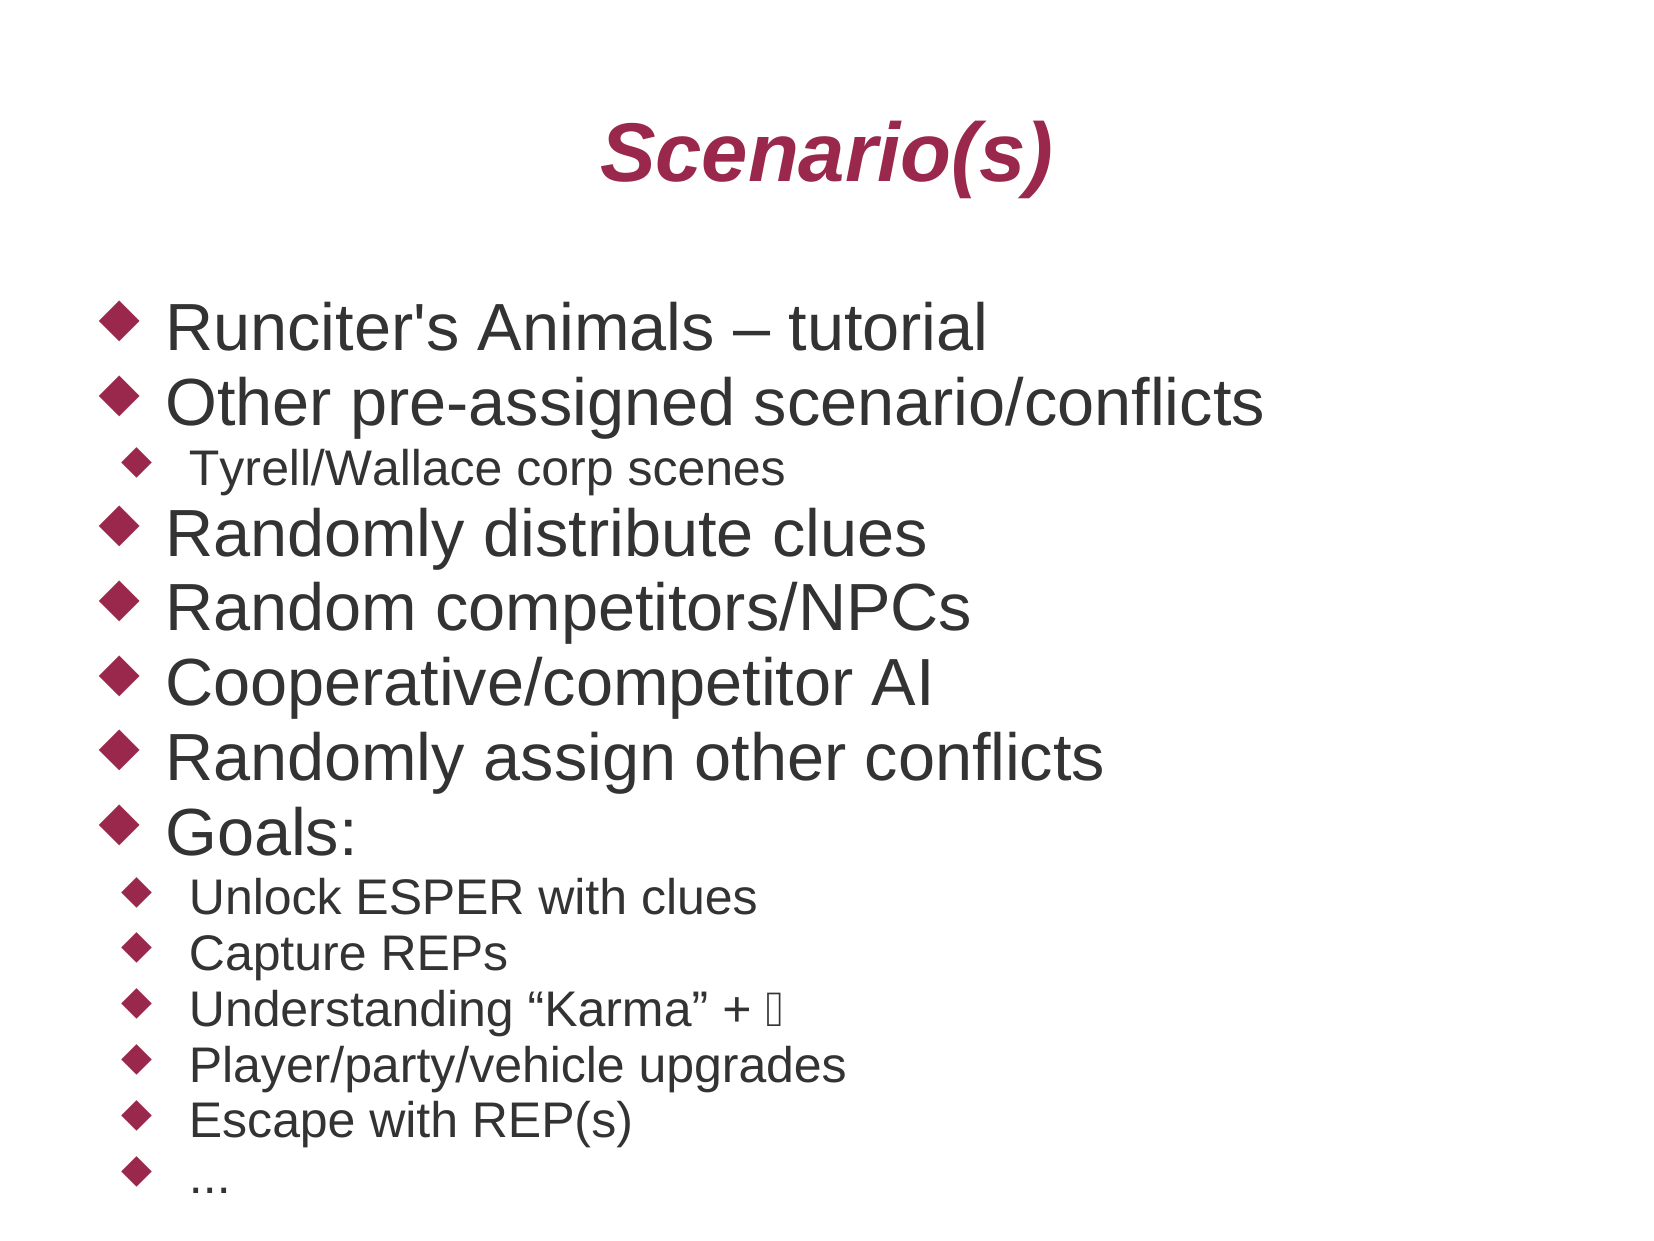

# Scenario(s)
Runciter's Animals – tutorial
Other pre-assigned scenario/conflicts
Tyrell/Wallace corp scenes
Randomly distribute clues
Random competitors/NPCs
Cooperative/competitor AI
Randomly assign other conflicts
Goals:
Unlock ESPER with clues
Capture REPs
Understanding “Karma” + 
Player/party/vehicle upgrades
Escape with REP(s)
...